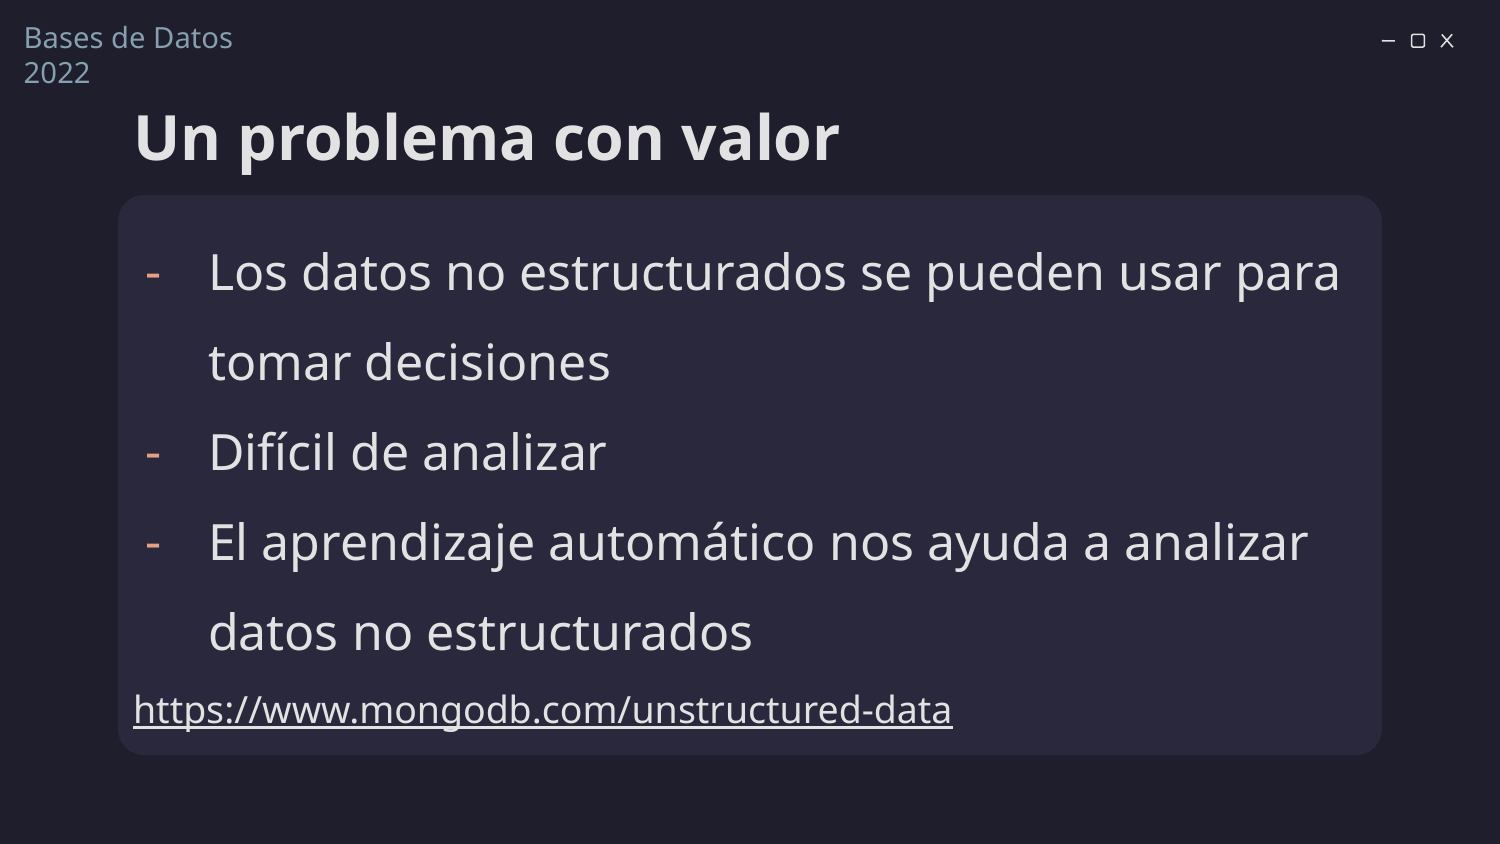

# Un problema con valor
Los datos no estructurados se pueden usar para tomar decisiones
Difícil de analizar
El aprendizaje automático nos ayuda a analizar datos no estructurados
https://www.mongodb.com/unstructured-data